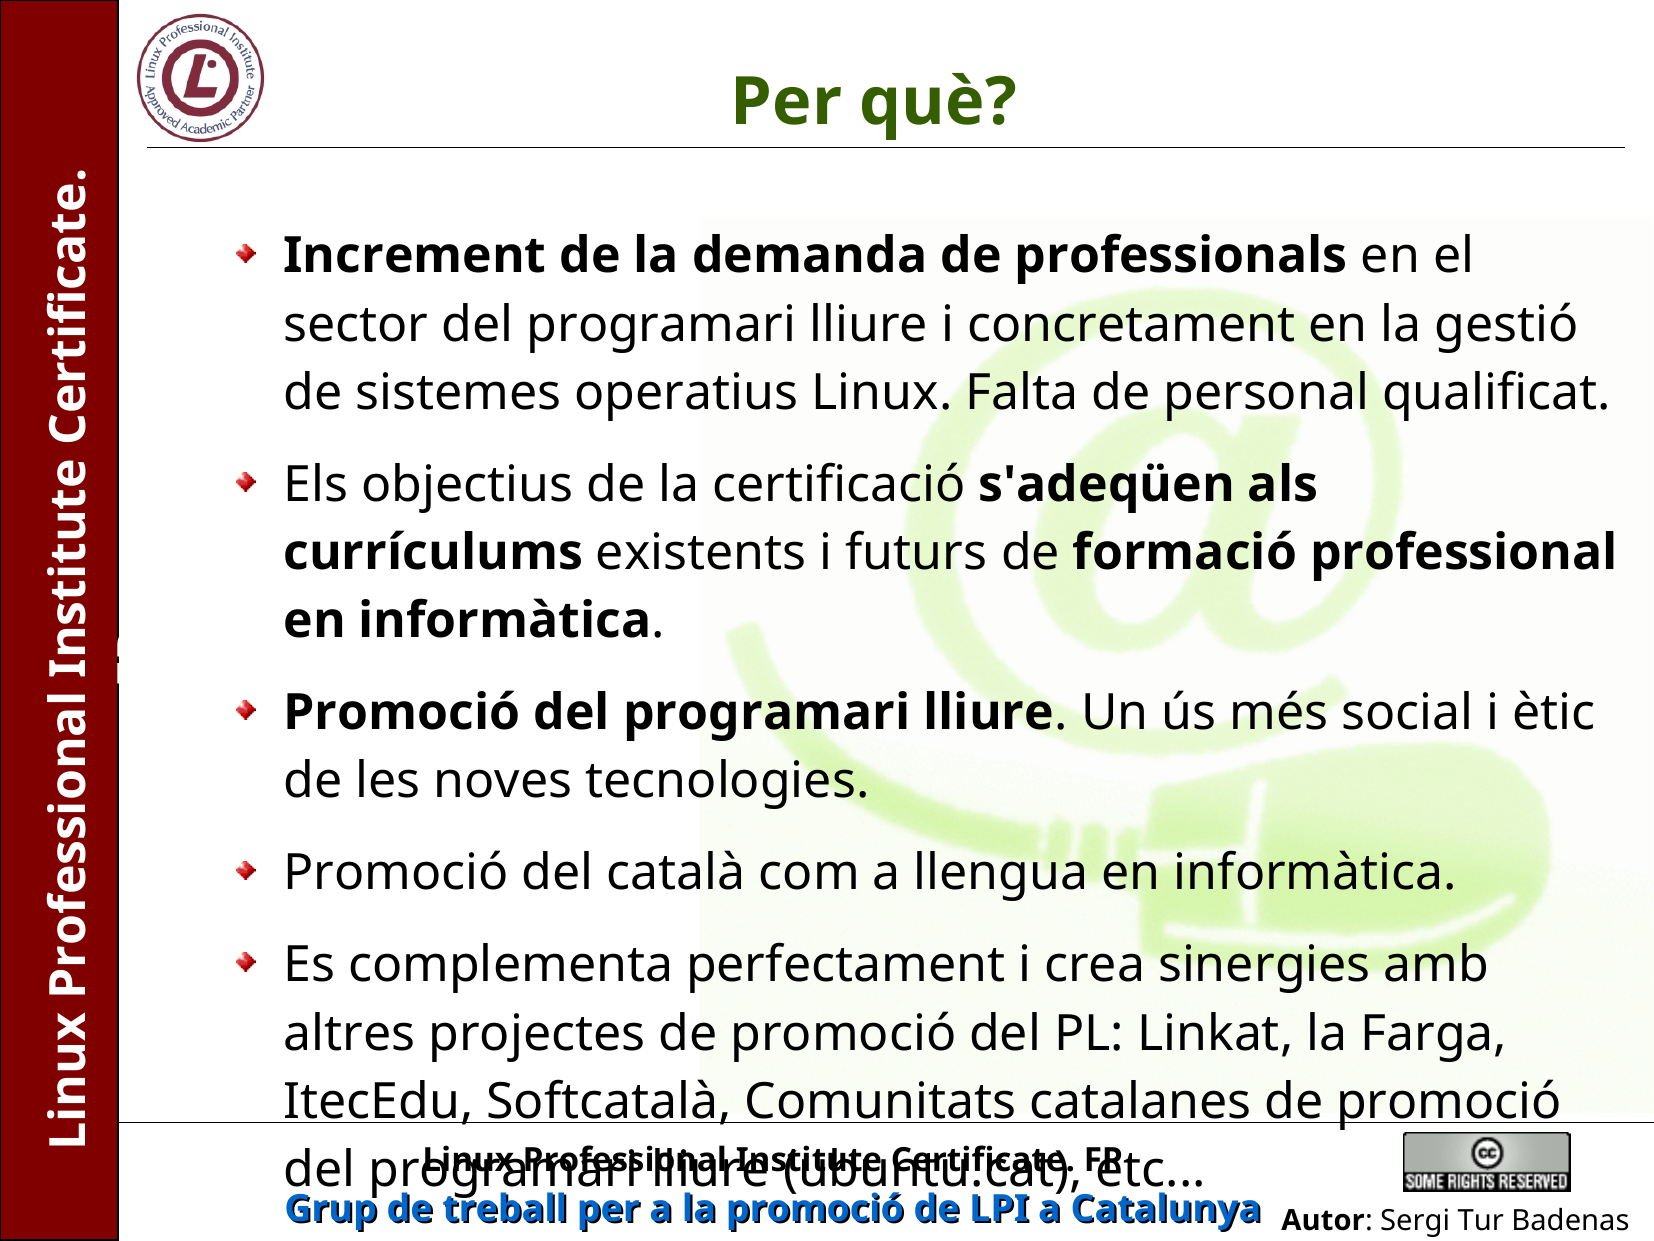

# Per què?
Increment de la demanda de professionals en el sector del programari lliure i concretament en la gestió de sistemes operatius Linux. Falta de personal qualificat.
Els objectius de la certificació s'adeqüen als currículums existents i futurs de formació professional en informàtica.
Promoció del programari lliure. Un ús més social i ètic de les noves tecnologies.
Promoció del català com a llengua en informàtica.
Es complementa perfectament i crea sinergies amb altres projectes de promoció del PL: Linkat, la Farga, ItecEdu, Softcatalà, Comunitats catalanes de promoció del programari lliure (ubuntu.cat), etc...